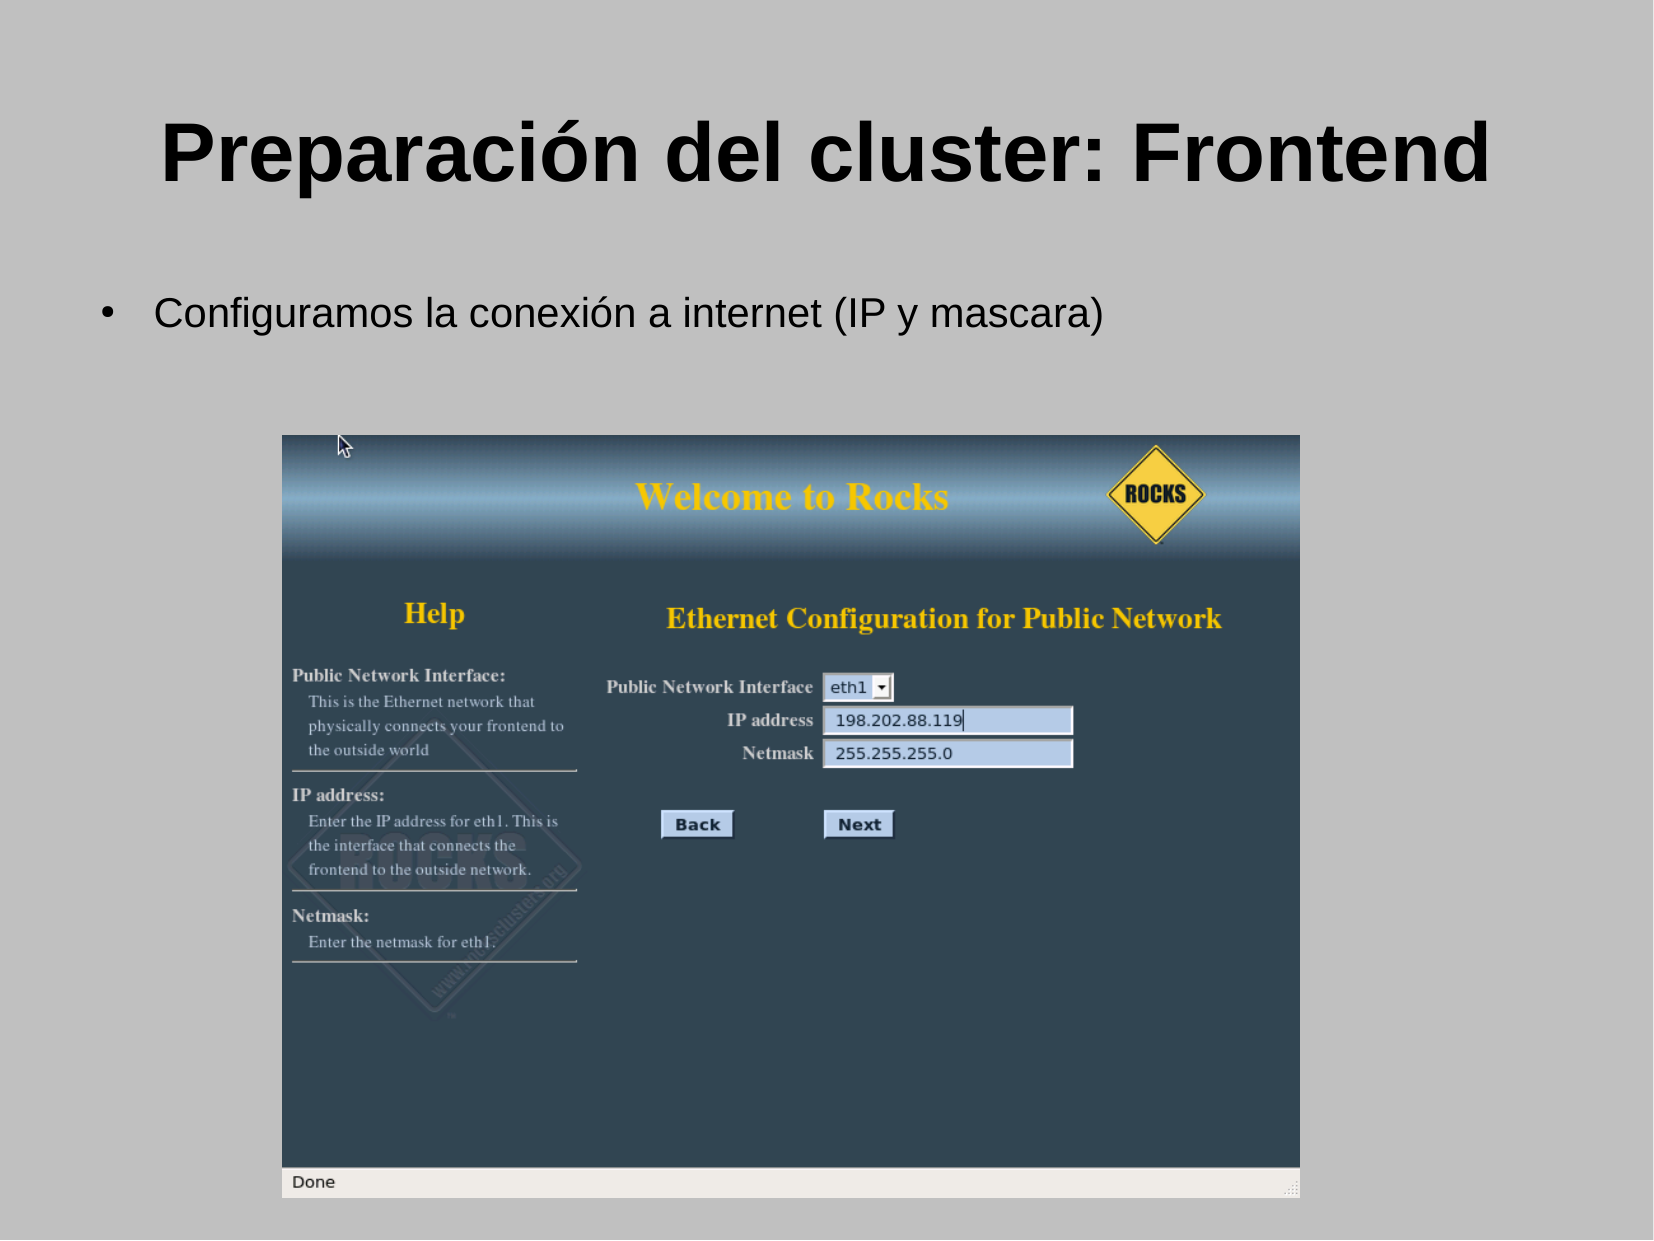

# Preparación del cluster: Frontend
Configuramos la conexión a internet (IP y mascara)